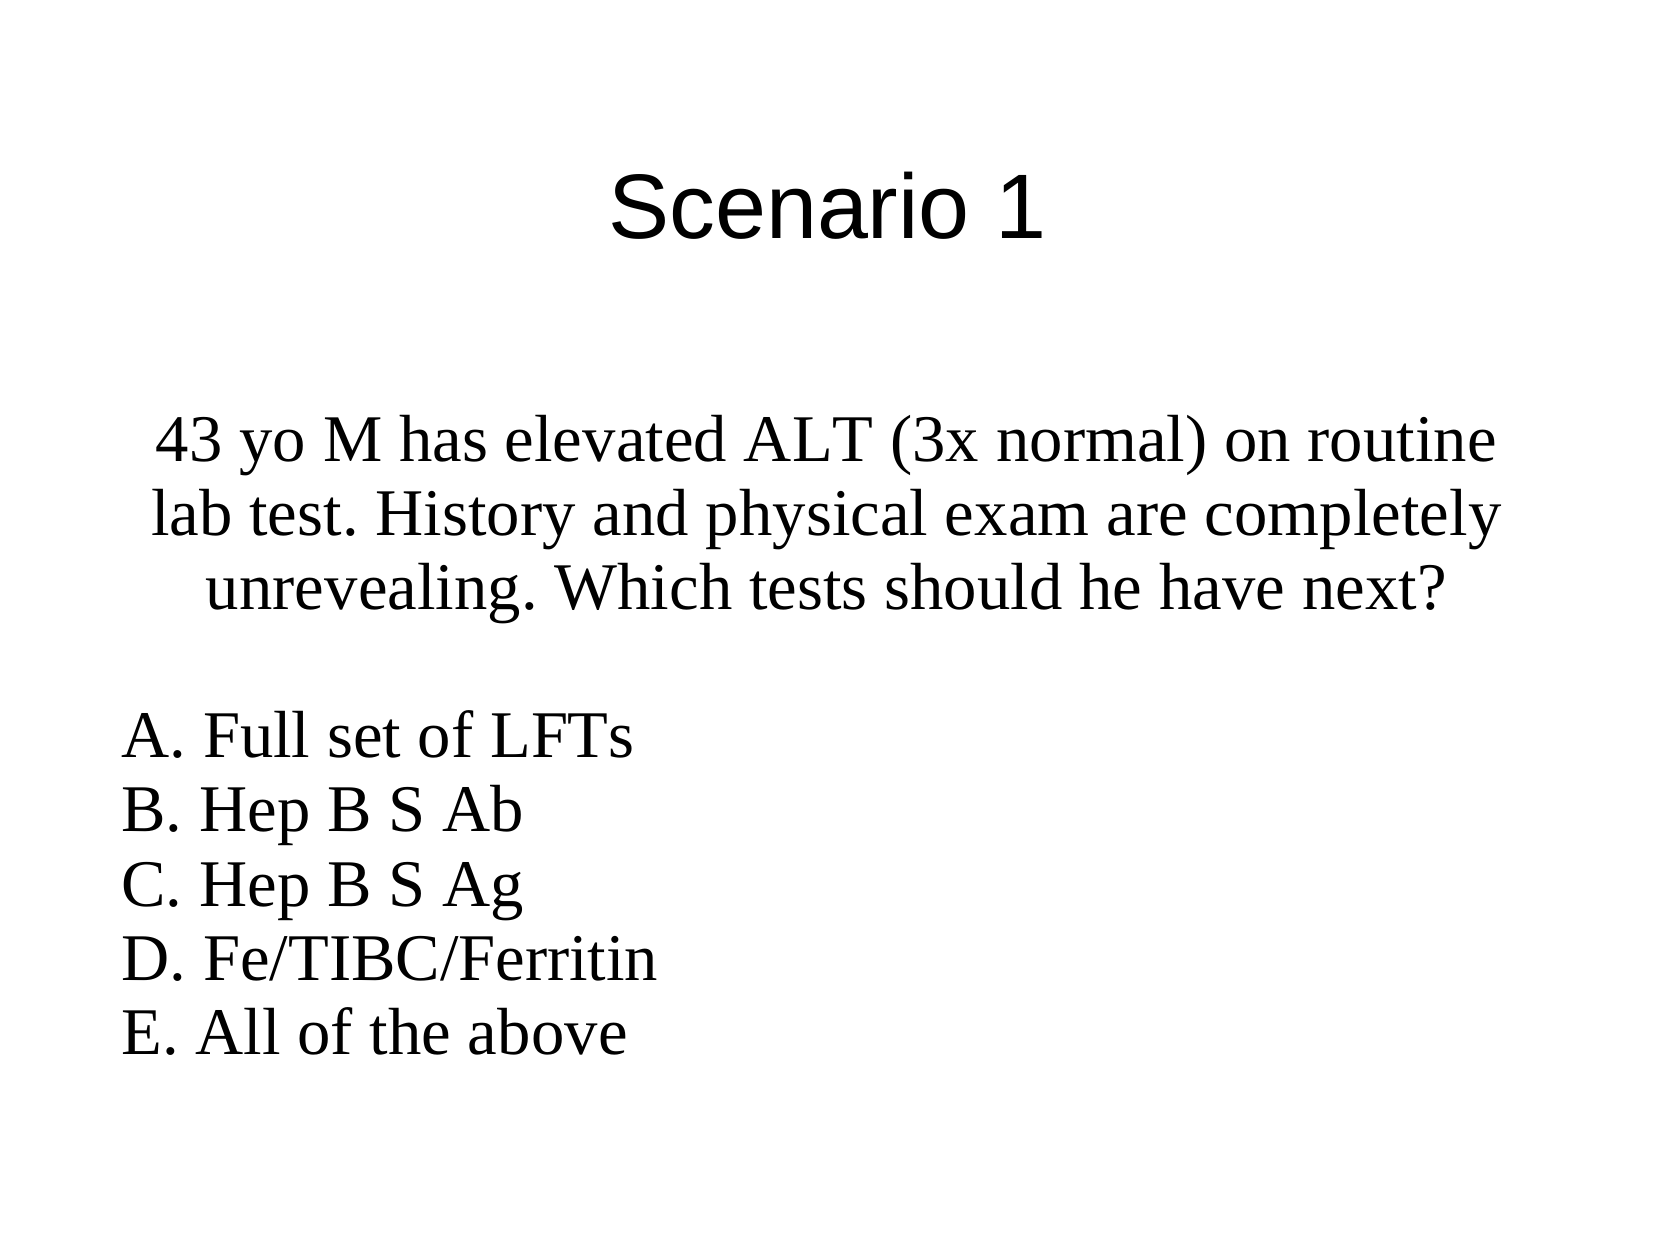

# Scenario 1
43 yo M has elevated ALT (3x normal) on routine lab test. History and physical exam are completely unrevealing. Which tests should he have next?
A. Full set of LFTs
B. Hep B S Ab
C. Hep B S Ag
D. Fe/TIBC/Ferritin
E. All of the above